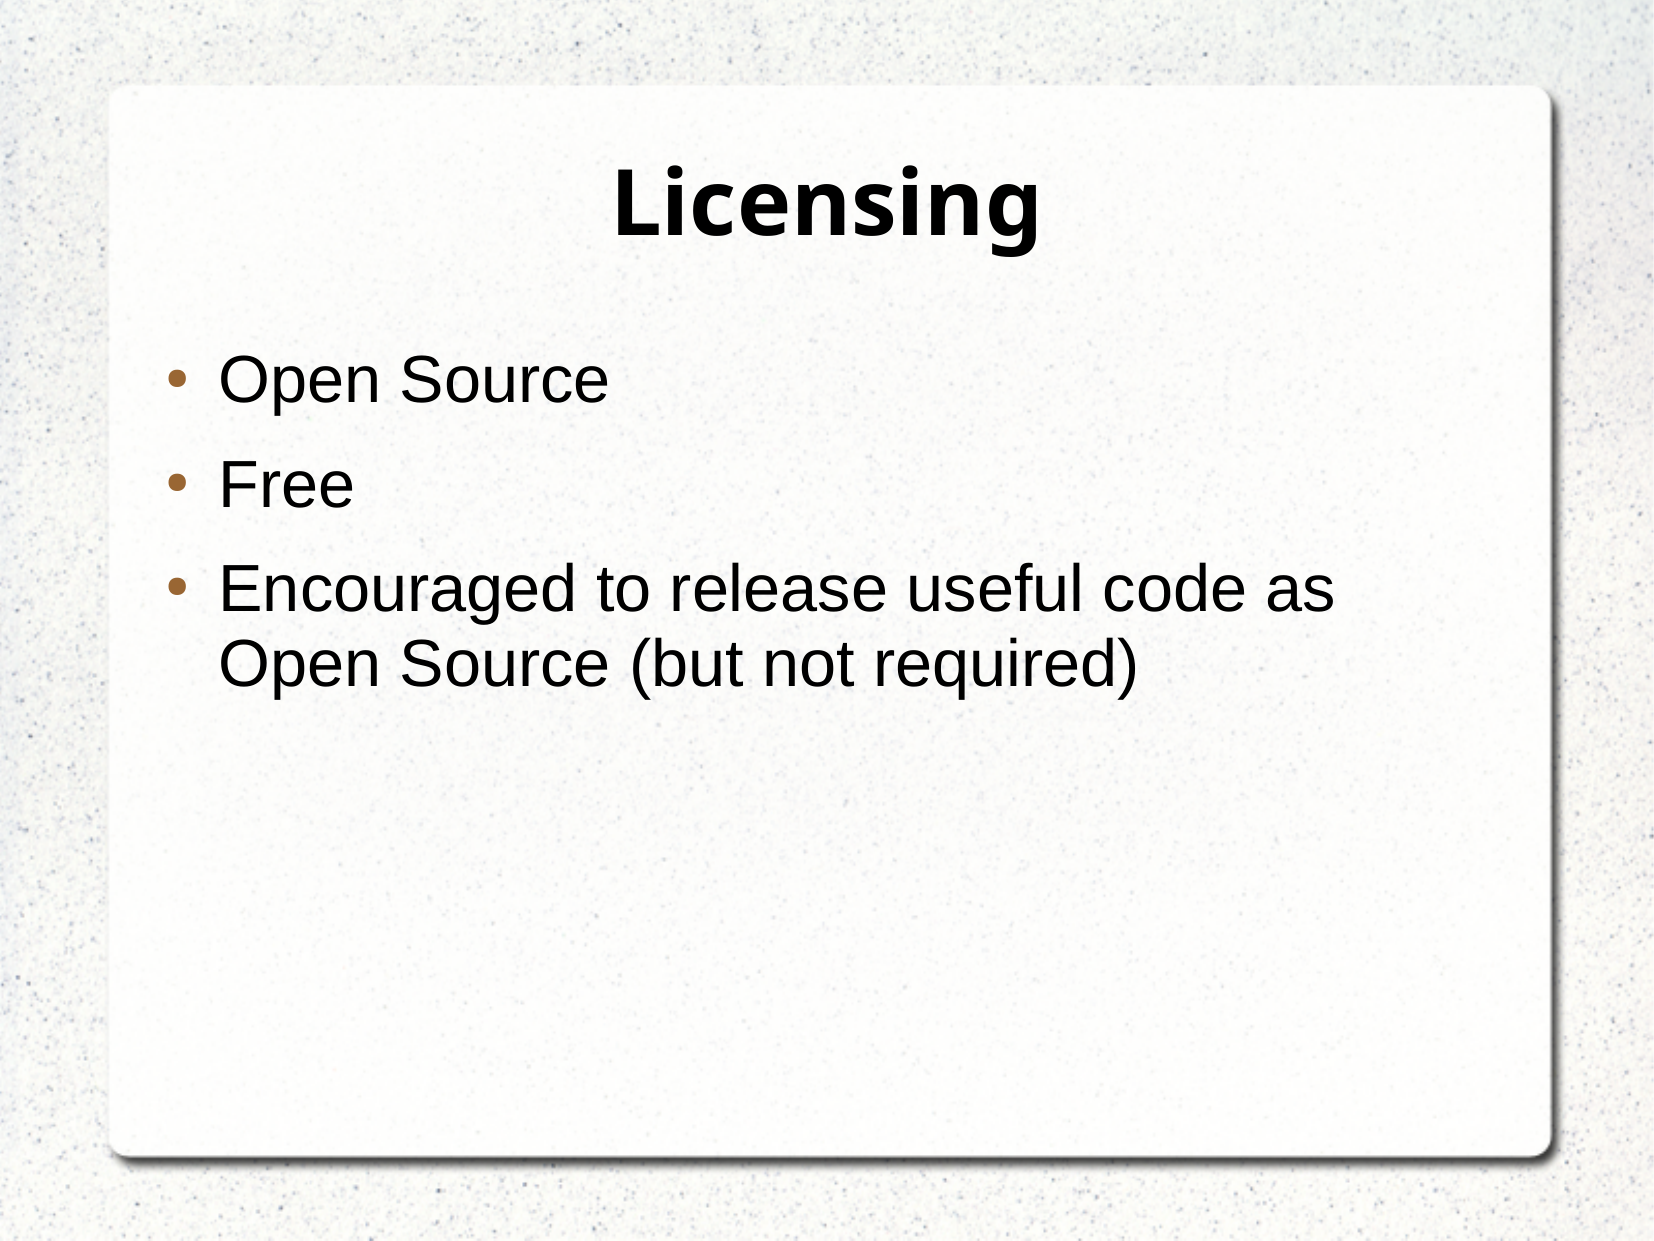

# Licensing
Open Source
Free
Encouraged to release useful code as Open Source (but not required)